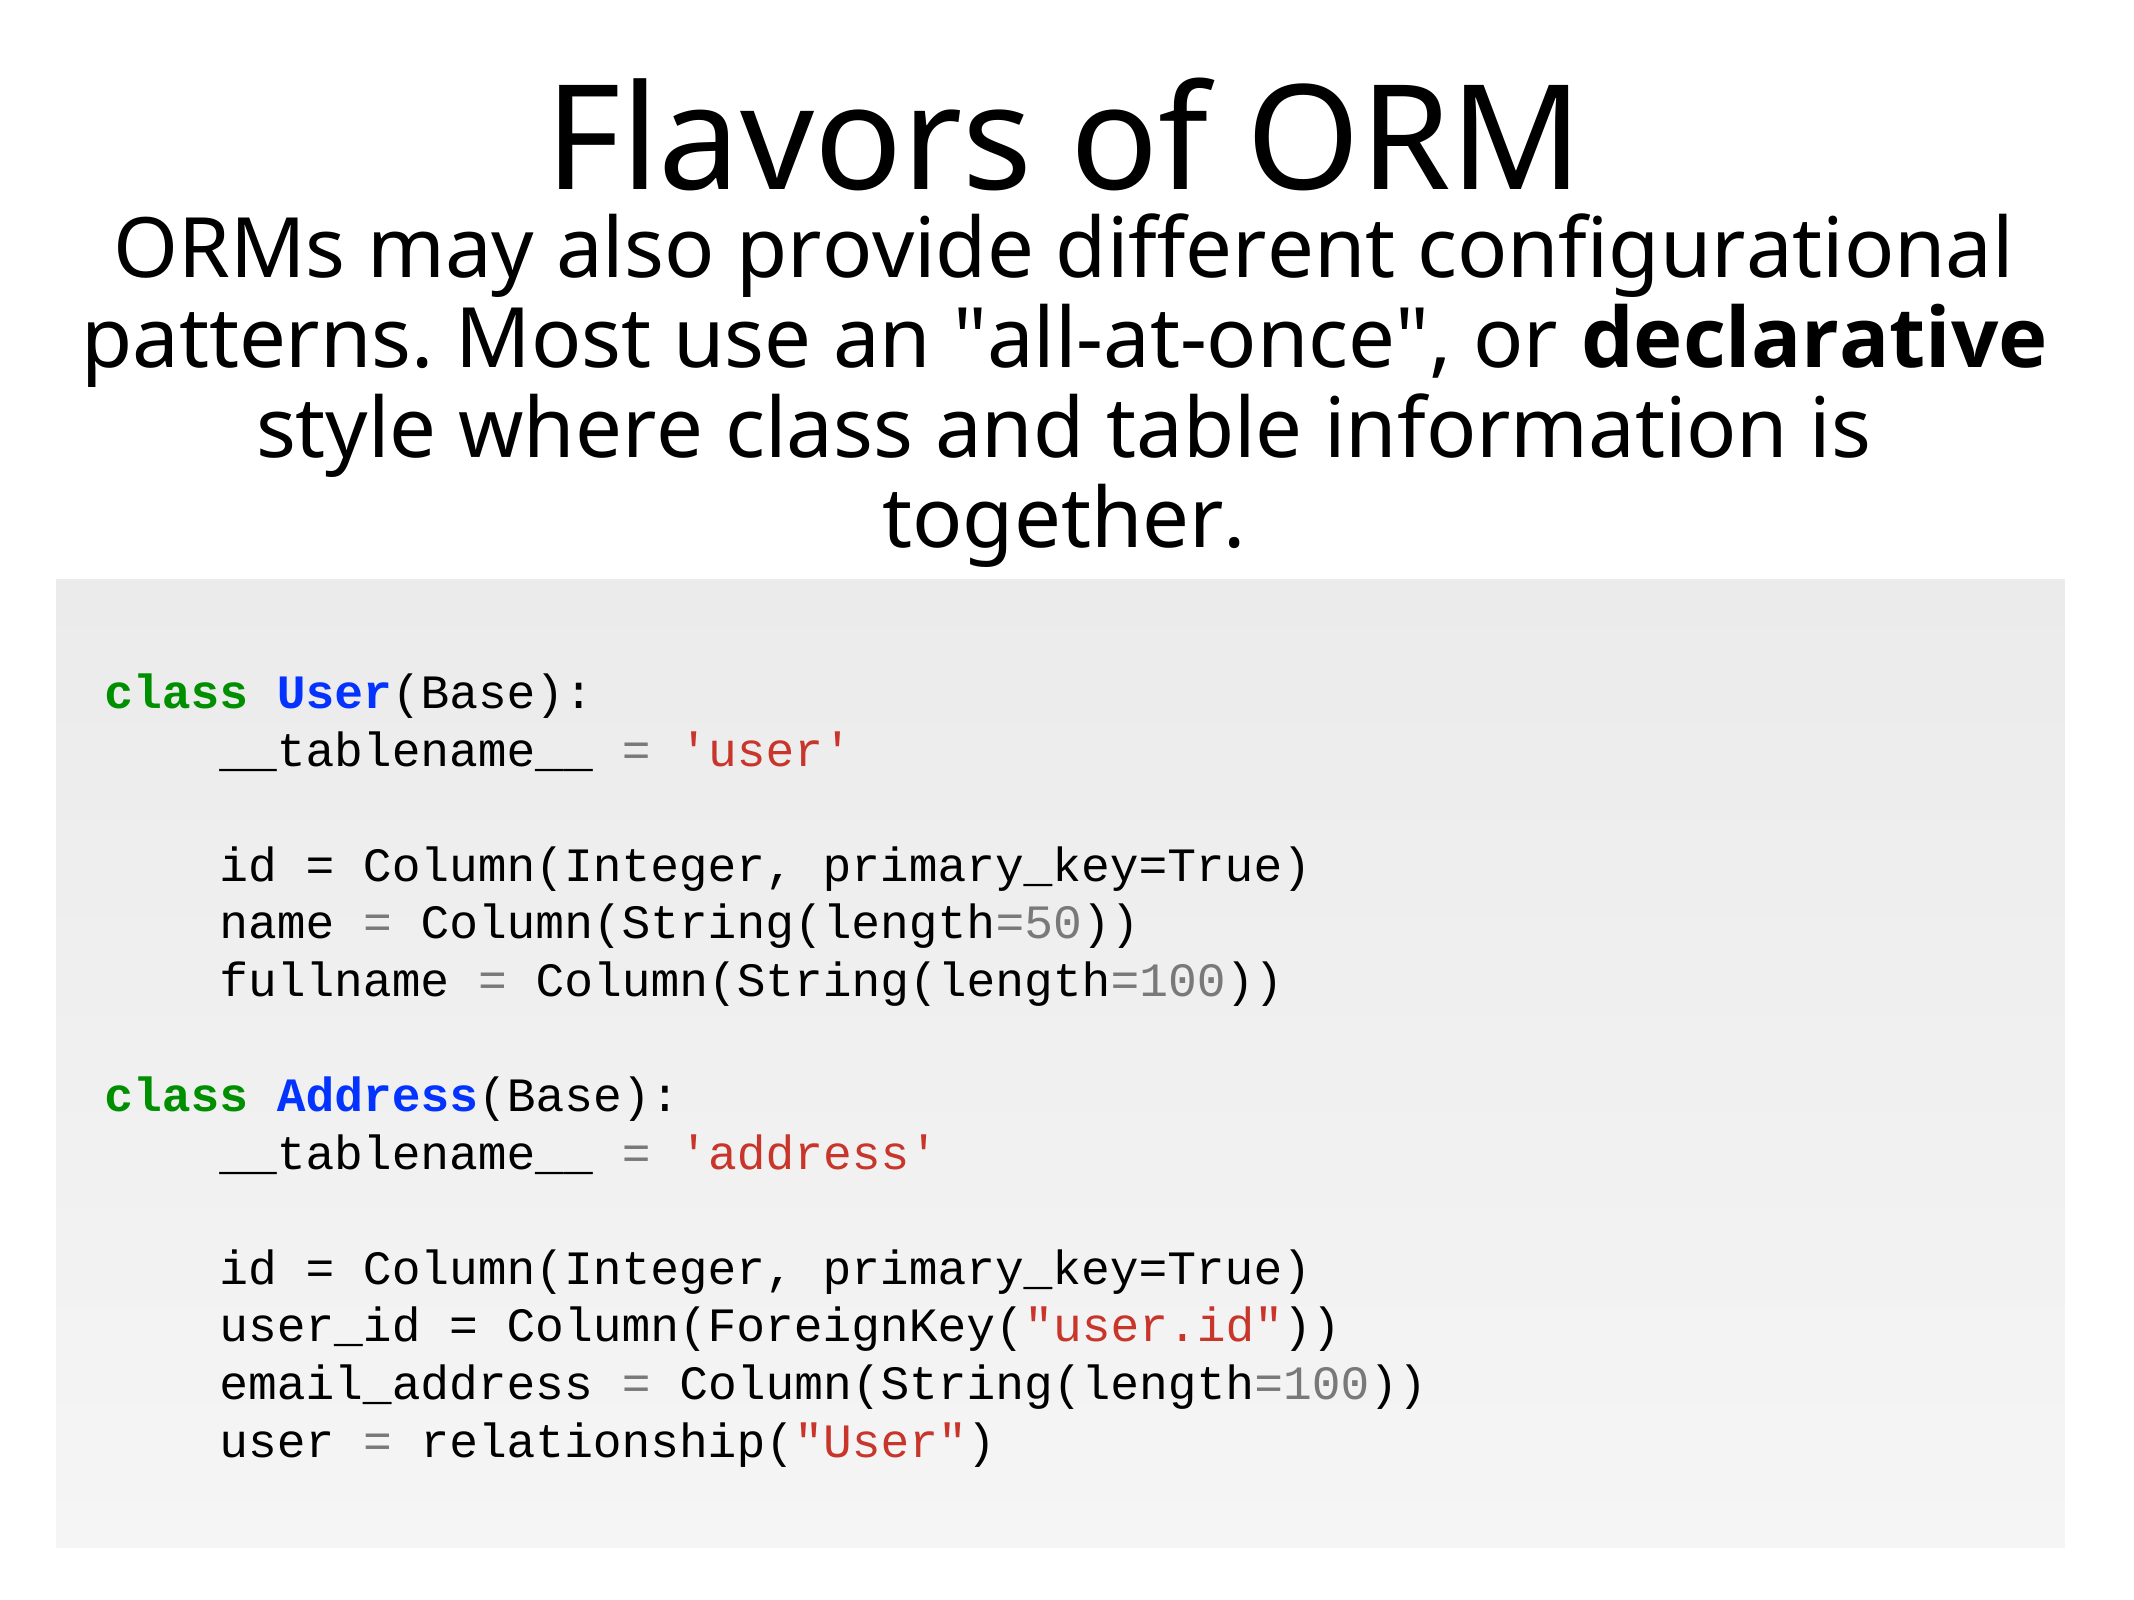

# Flavors of ORM
ORMs may also provide different configurational patterns. Most use an "all-at-once", or declarative style where class and table information is together.
class User(Base):
 __tablename__ = 'user'
 id = Column(Integer, primary_key=True)
 name = Column(String(length=50))
 fullname = Column(String(length=100))
class Address(Base):
 __tablename__ = 'address'
 id = Column(Integer, primary_key=True)
 user_id = Column(ForeignKey("user.id"))
 email_address = Column(String(length=100))
 user = relationship("User")